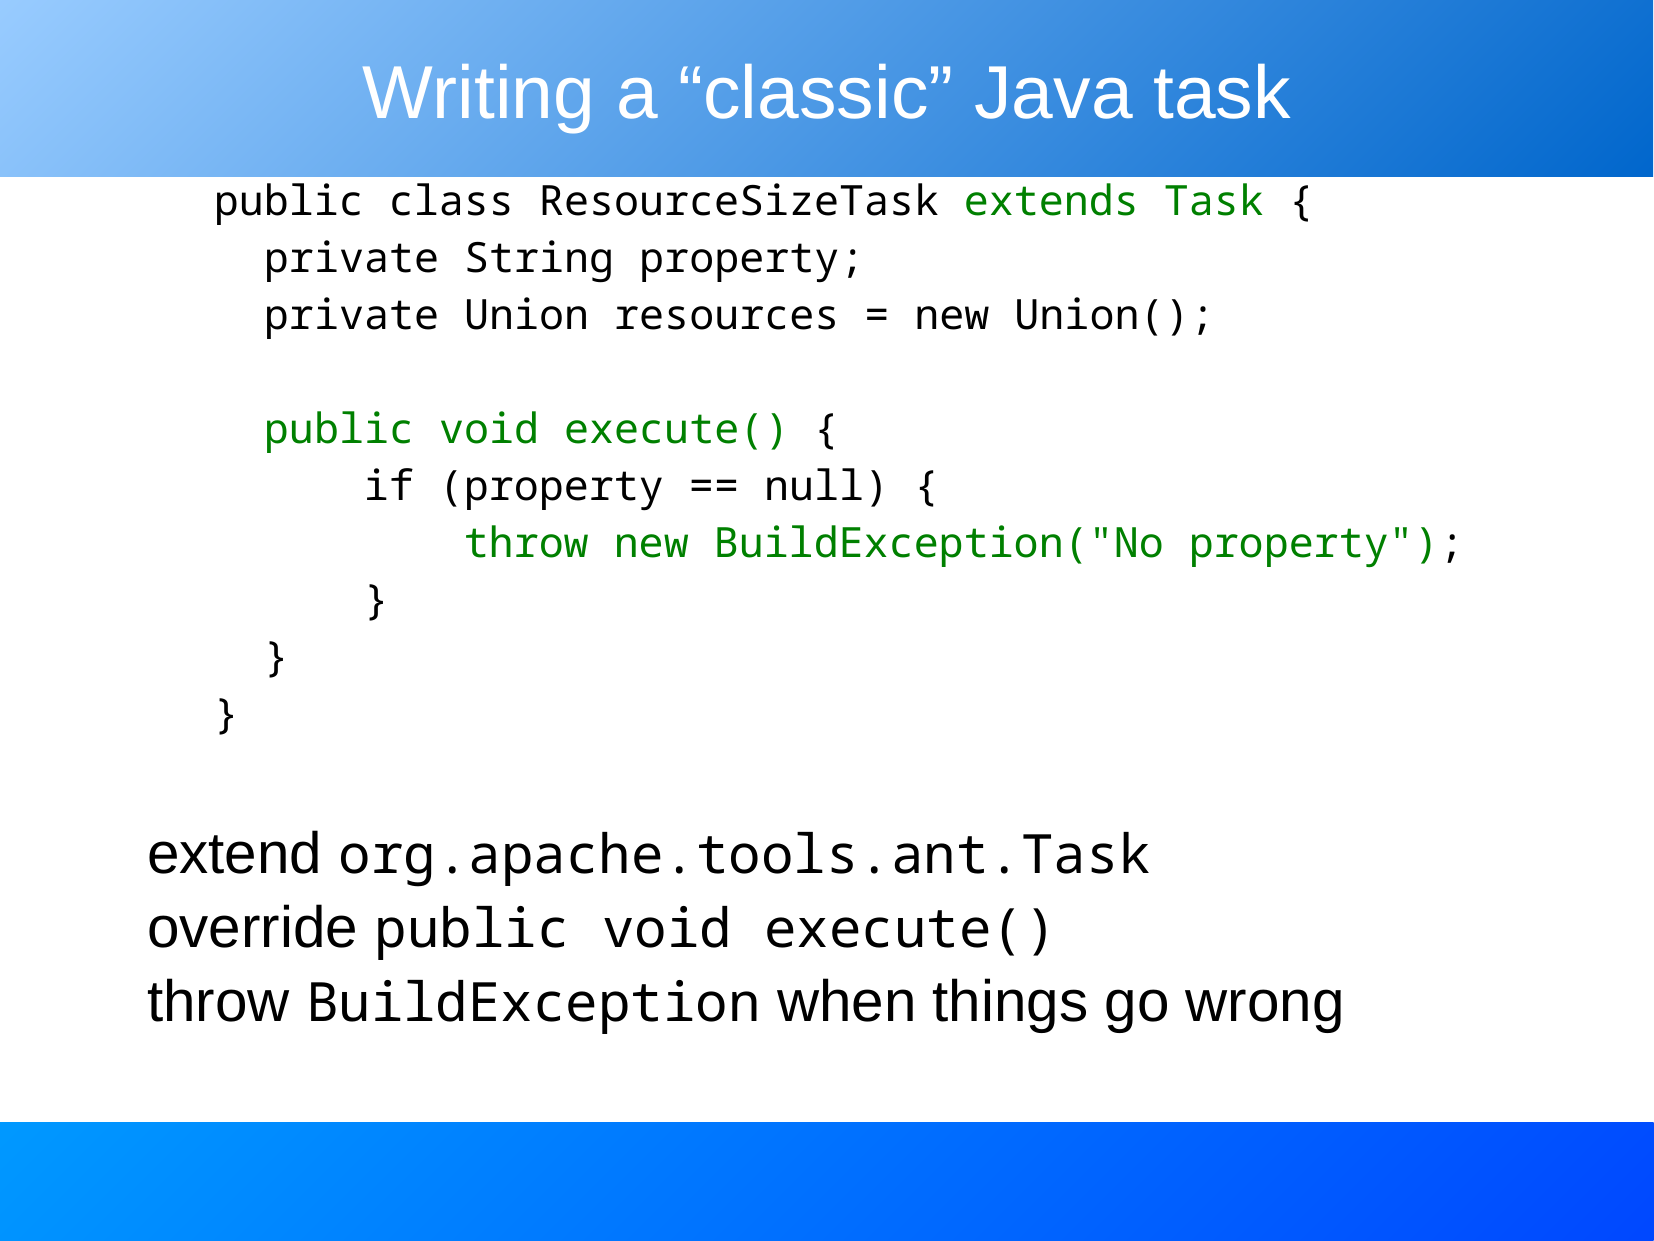

# Writing a “classic” Java task
public class ResourceSizeTask extends Task {
 private String property;
 private Union resources = new Union();
 public void execute() {
 if (property == null) {
 throw new BuildException("No property");
 }
 }
}
extend org.apache.tools.ant.Task
override public void execute()
throw BuildException when things go wrong